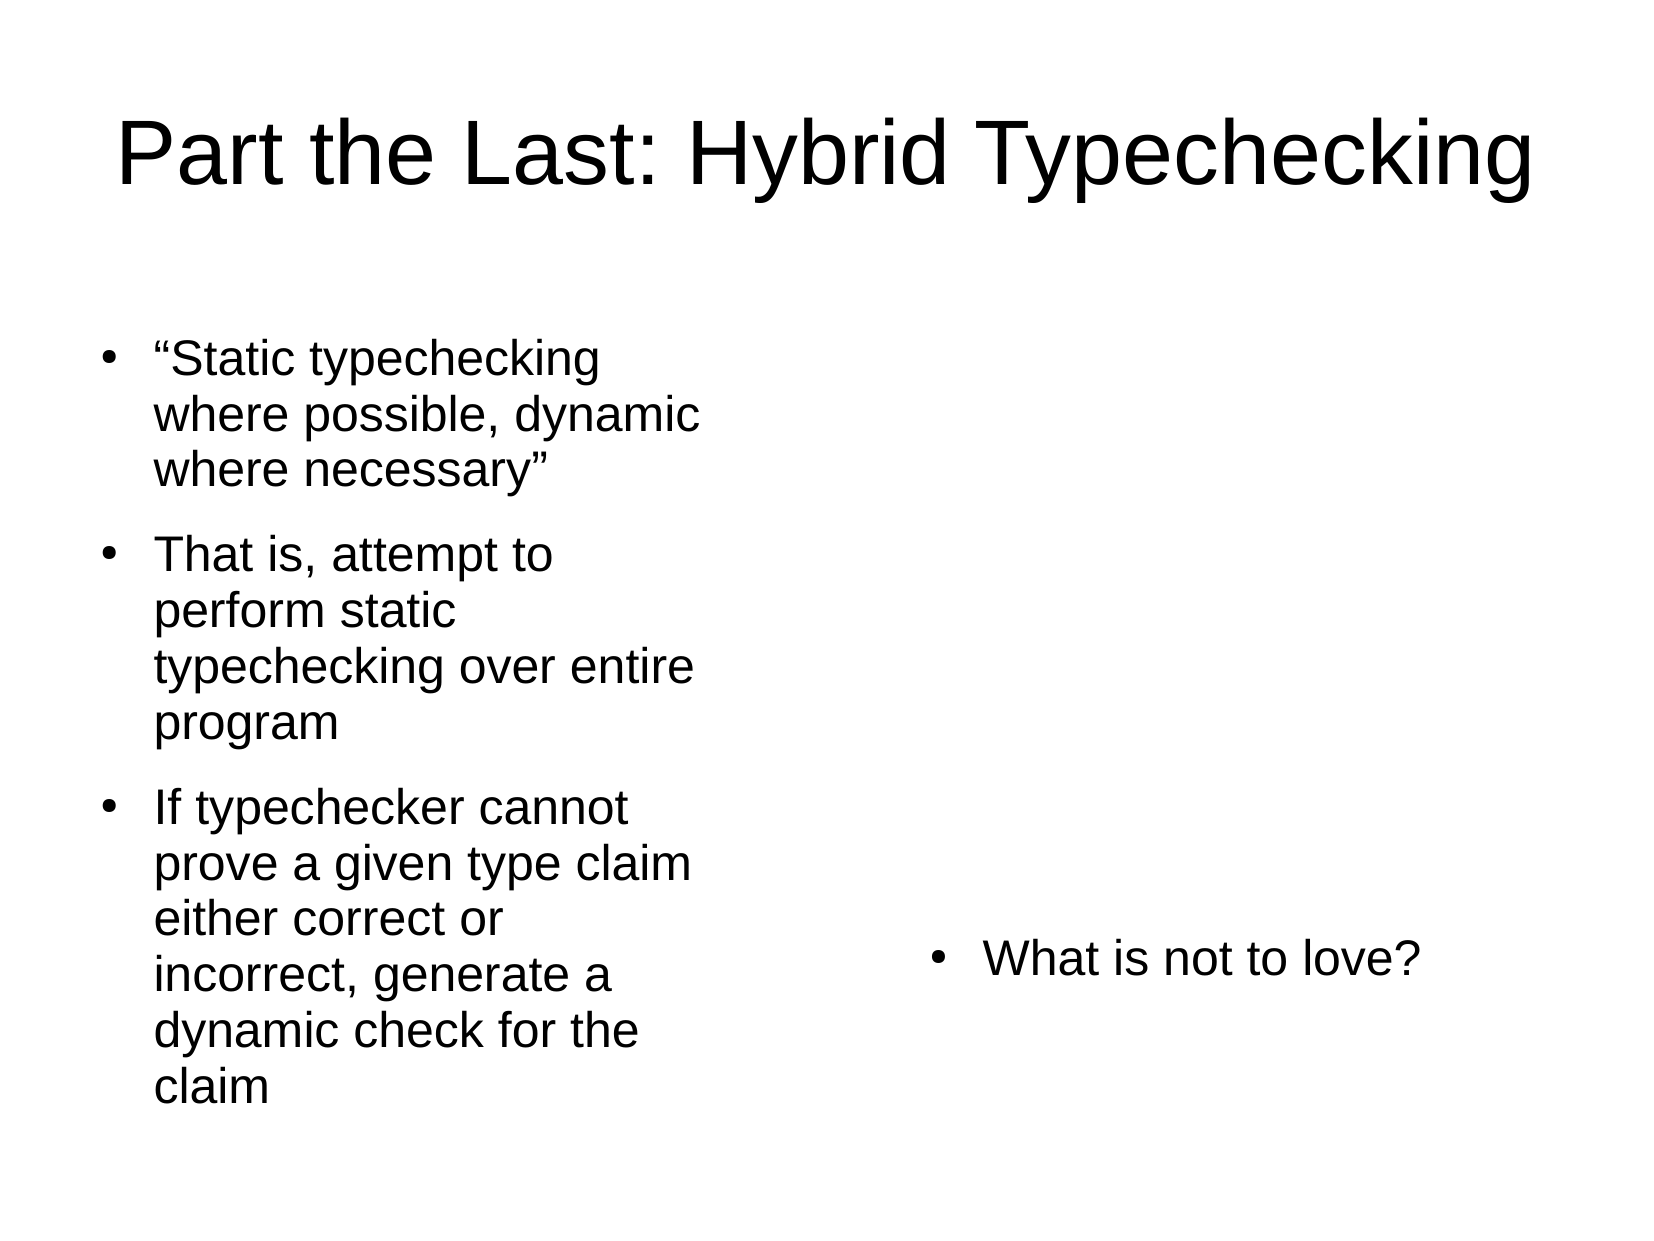

# Part the Last: Hybrid Typechecking
“Static typechecking where possible, dynamic where necessary”
That is, attempt to perform static typechecking over entire program
If typechecker cannot prove a given type claim either correct or incorrect, generate a dynamic check for the claim
What is not to love?